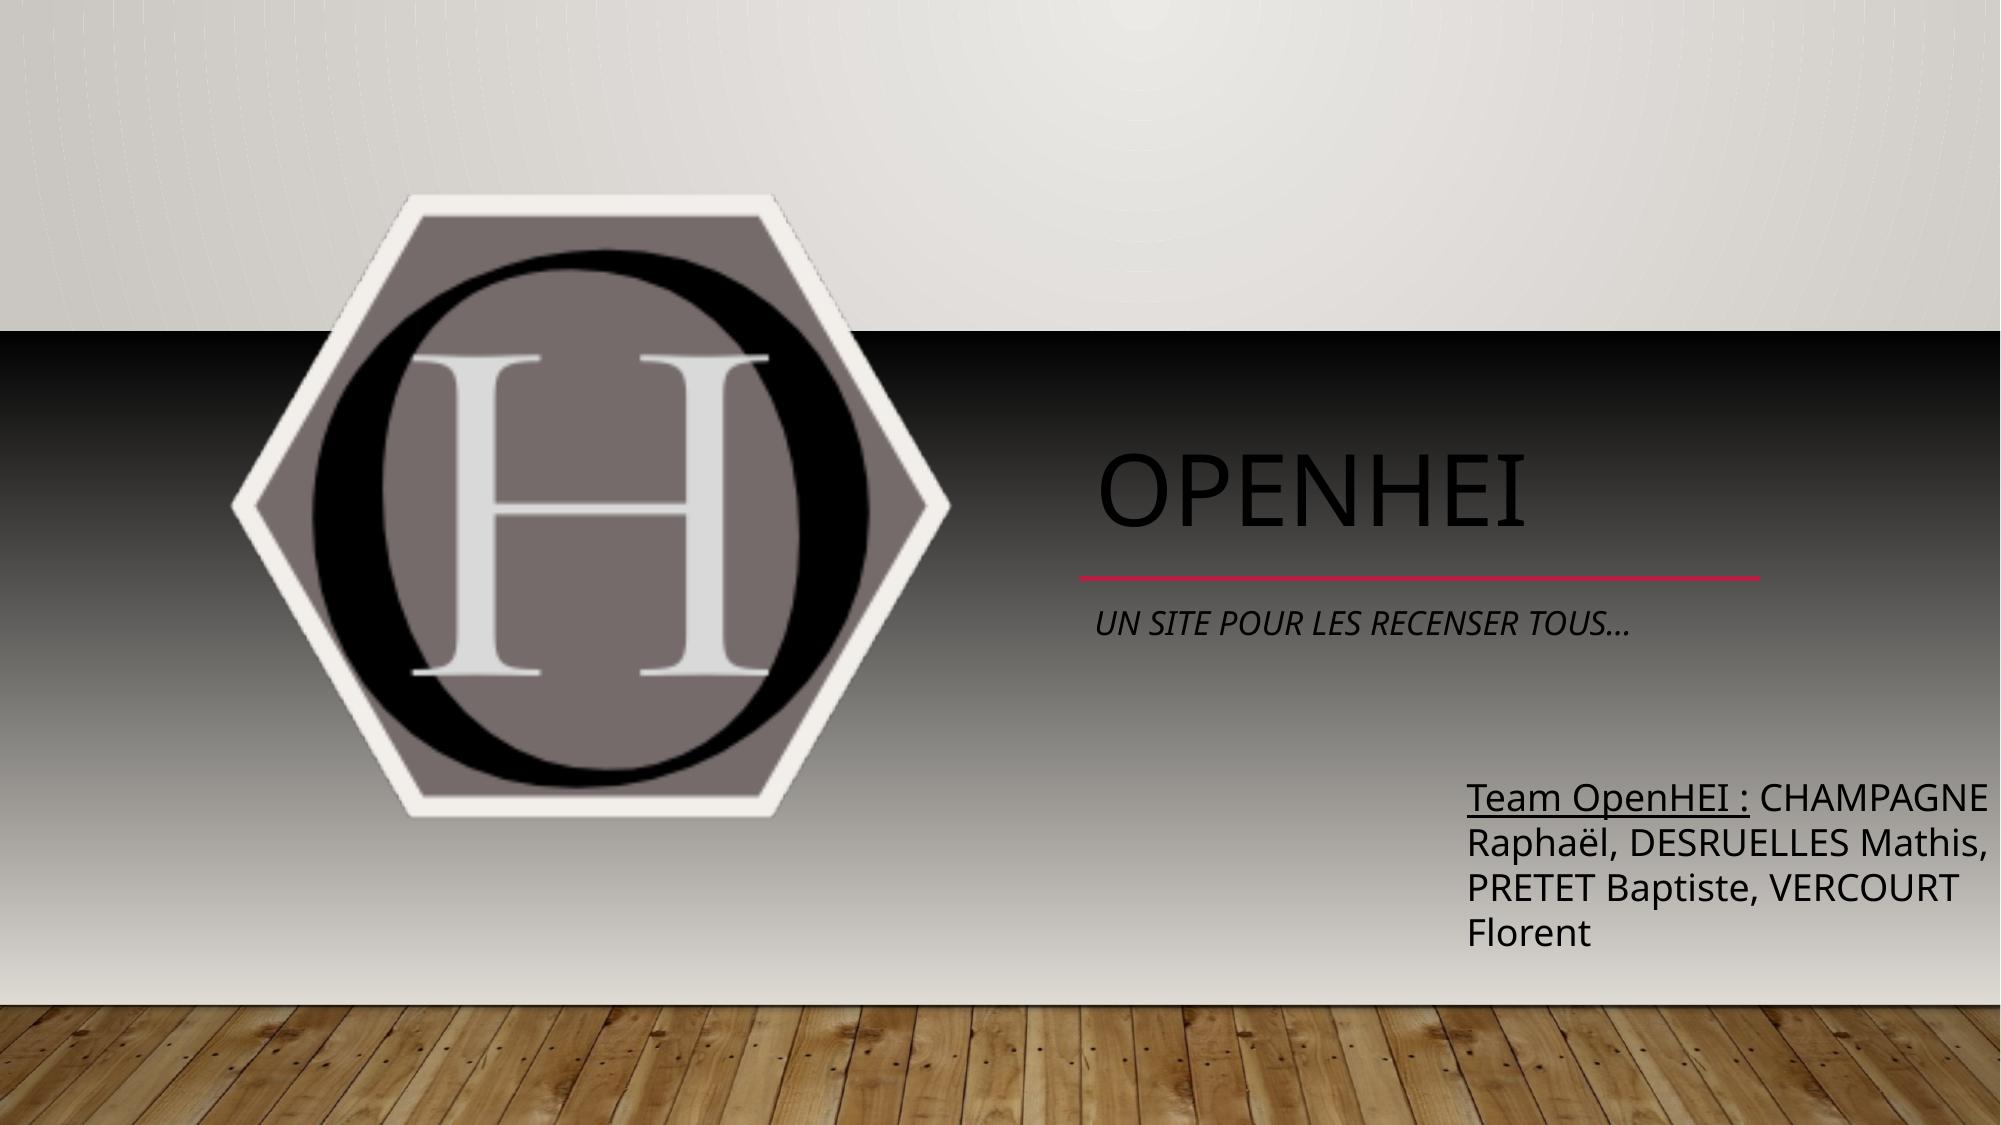

# OpenHEI
Un site pour les recenser tous…
Team OpenHEI : CHAMPAGNE Raphaël, DESRUELLES Mathis, PRETET Baptiste, VERCOURT Florent